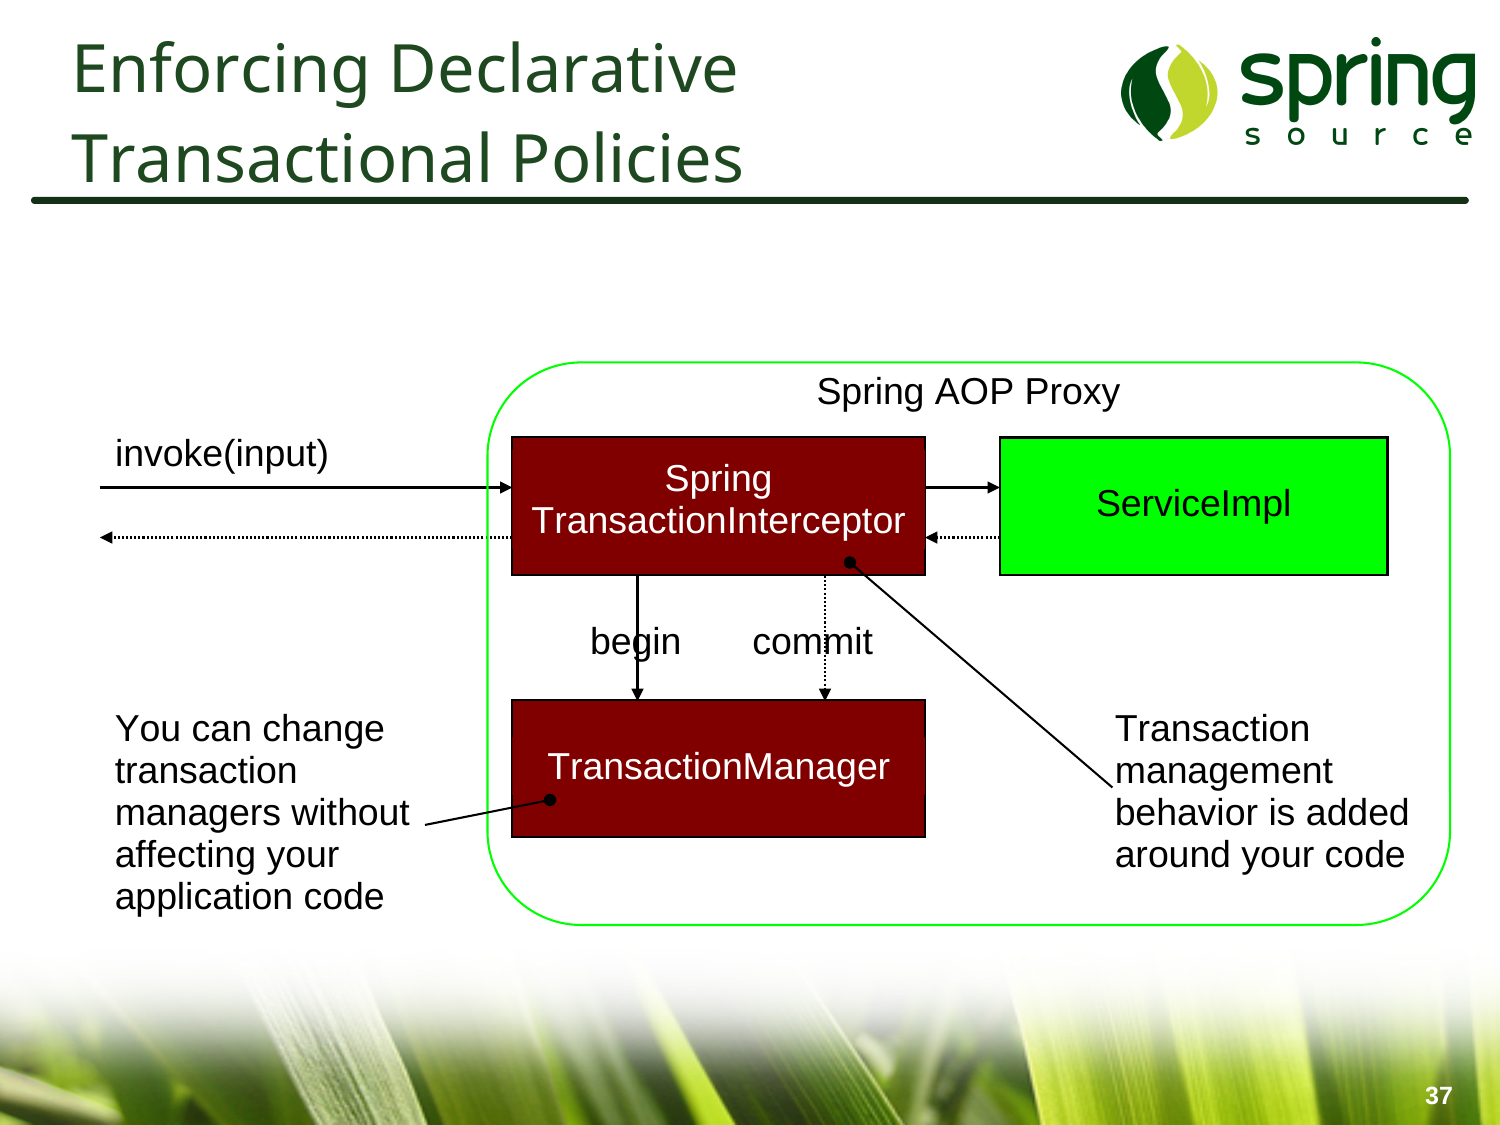

# Enforcing Declarative Transactional Policies
Spring AOP Proxy
invoke(input)
Spring
TransactionInterceptor
ServiceImpl
Transaction management behavior is added around your code
begin
commit
You can change transaction managers without affecting your application code
TransactionManager